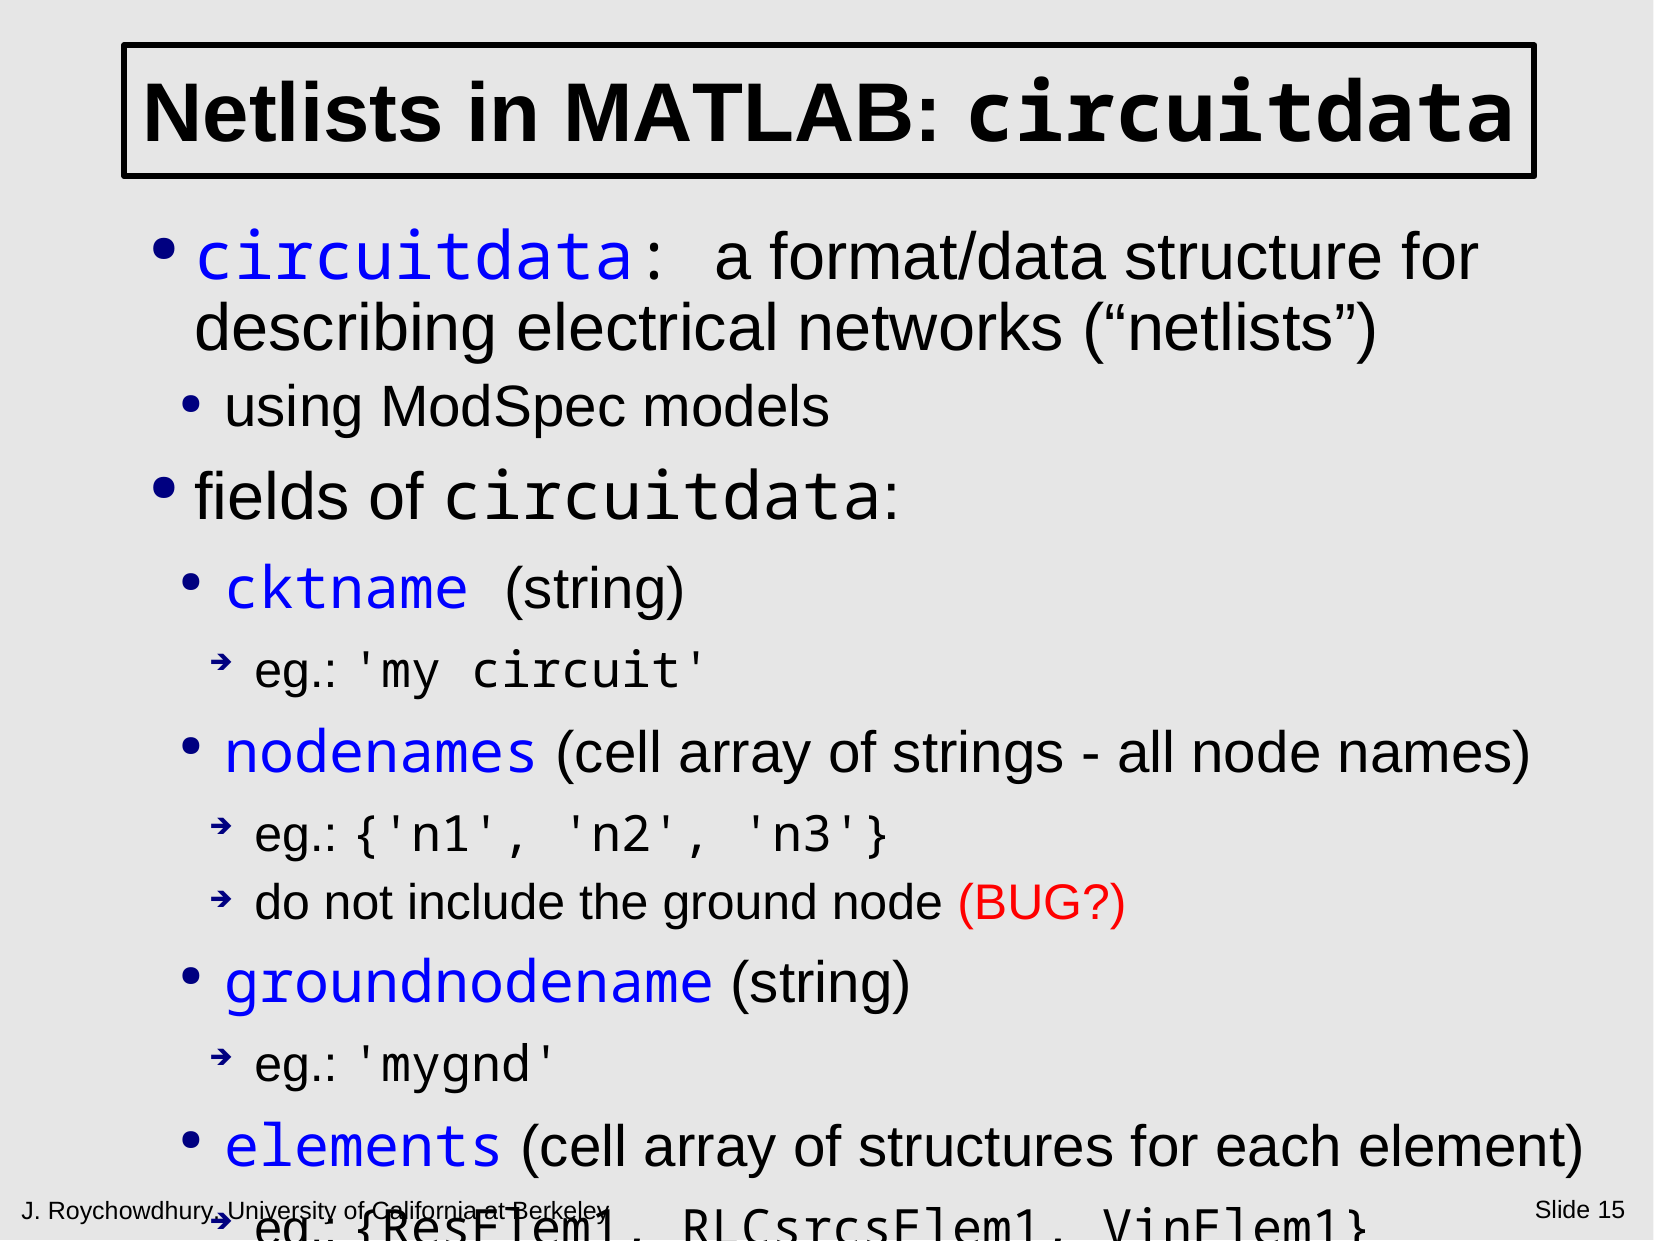

# Netlists in MATLAB: circuitdata
circuitdata: a format/data structure for describing electrical networks (“netlists”)
using ModSpec models
fields of circuitdata:
cktname (string)
eg.: 'my circuit'
nodenames (cell array of strings - all node names)
eg.: {'n1', 'n2', 'n3'}
do not include the ground node (BUG?)
groundnodename (string)
eg.: 'mygnd'
elements (cell array of structures for each element)
eg.: {ResElem1, RLCsrcsElem1, VinElem1}